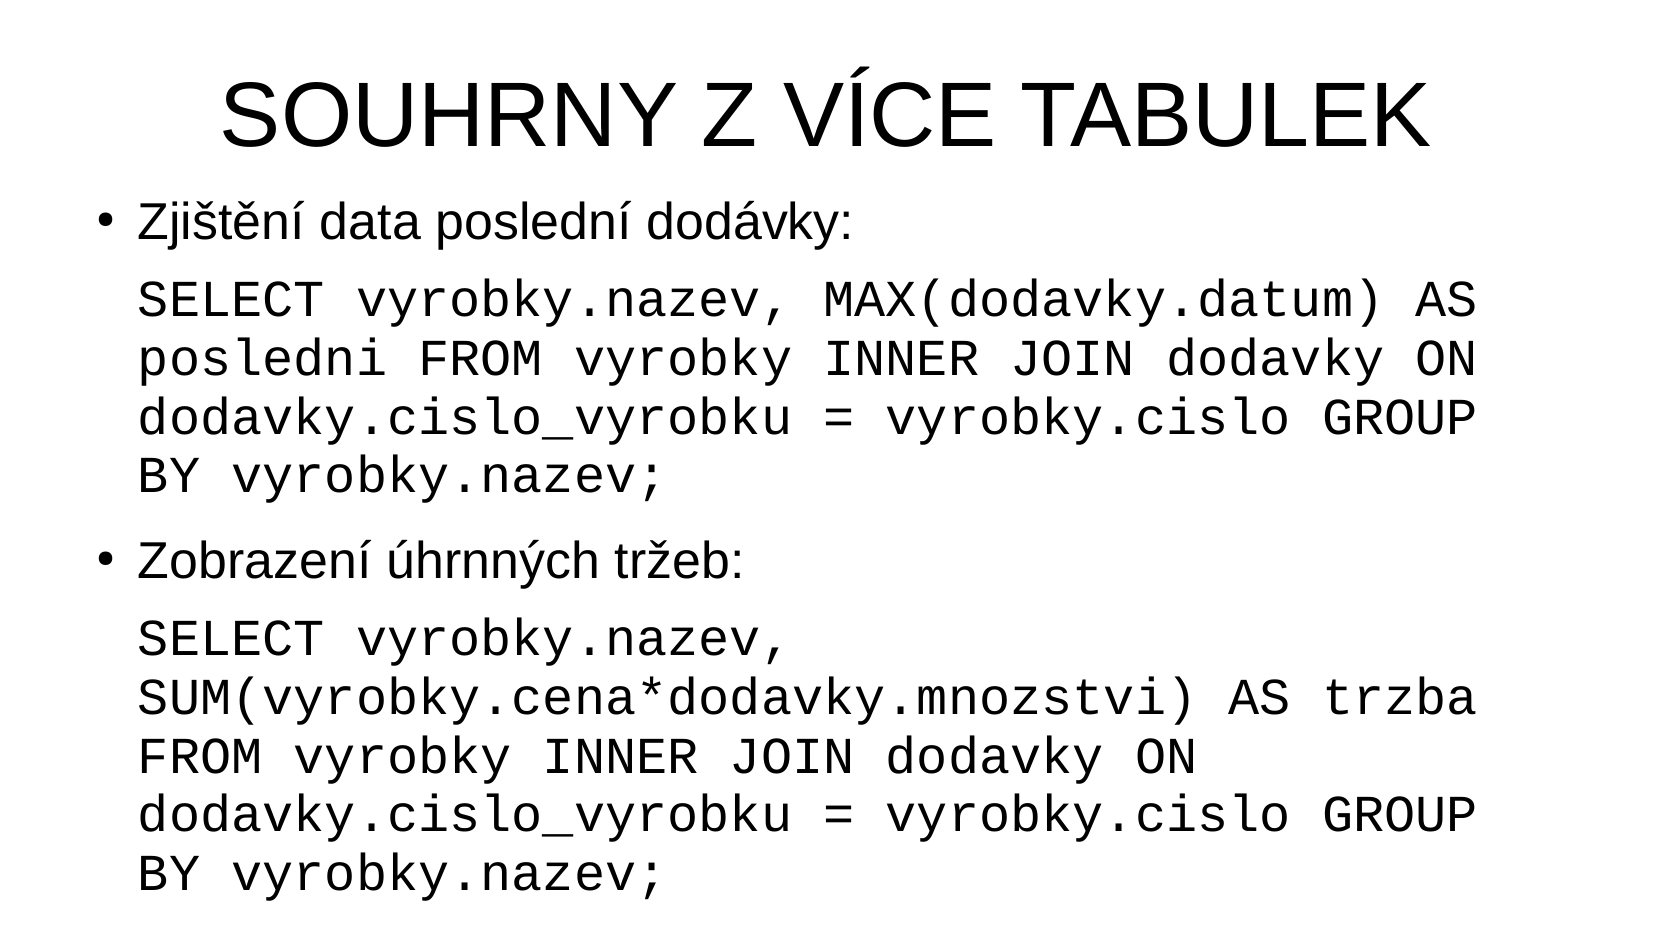

# SOUHRNY Z VÍCE TABULEK
Zjištění data poslední dodávky:
SELECT vyrobky.nazev, MAX(dodavky.datum) AS posledni FROM vyrobky INNER JOIN dodavky ON dodavky.cislo_vyrobku = vyrobky.cislo GROUP BY vyrobky.nazev;
Zobrazení úhrnných tržeb:
SELECT vyrobky.nazev, SUM(vyrobky.cena*dodavky.mnozstvi) AS trzba FROM vyrobky INNER JOIN dodavky ON dodavky.cislo_vyrobku = vyrobky.cislo GROUP BY vyrobky.nazev;